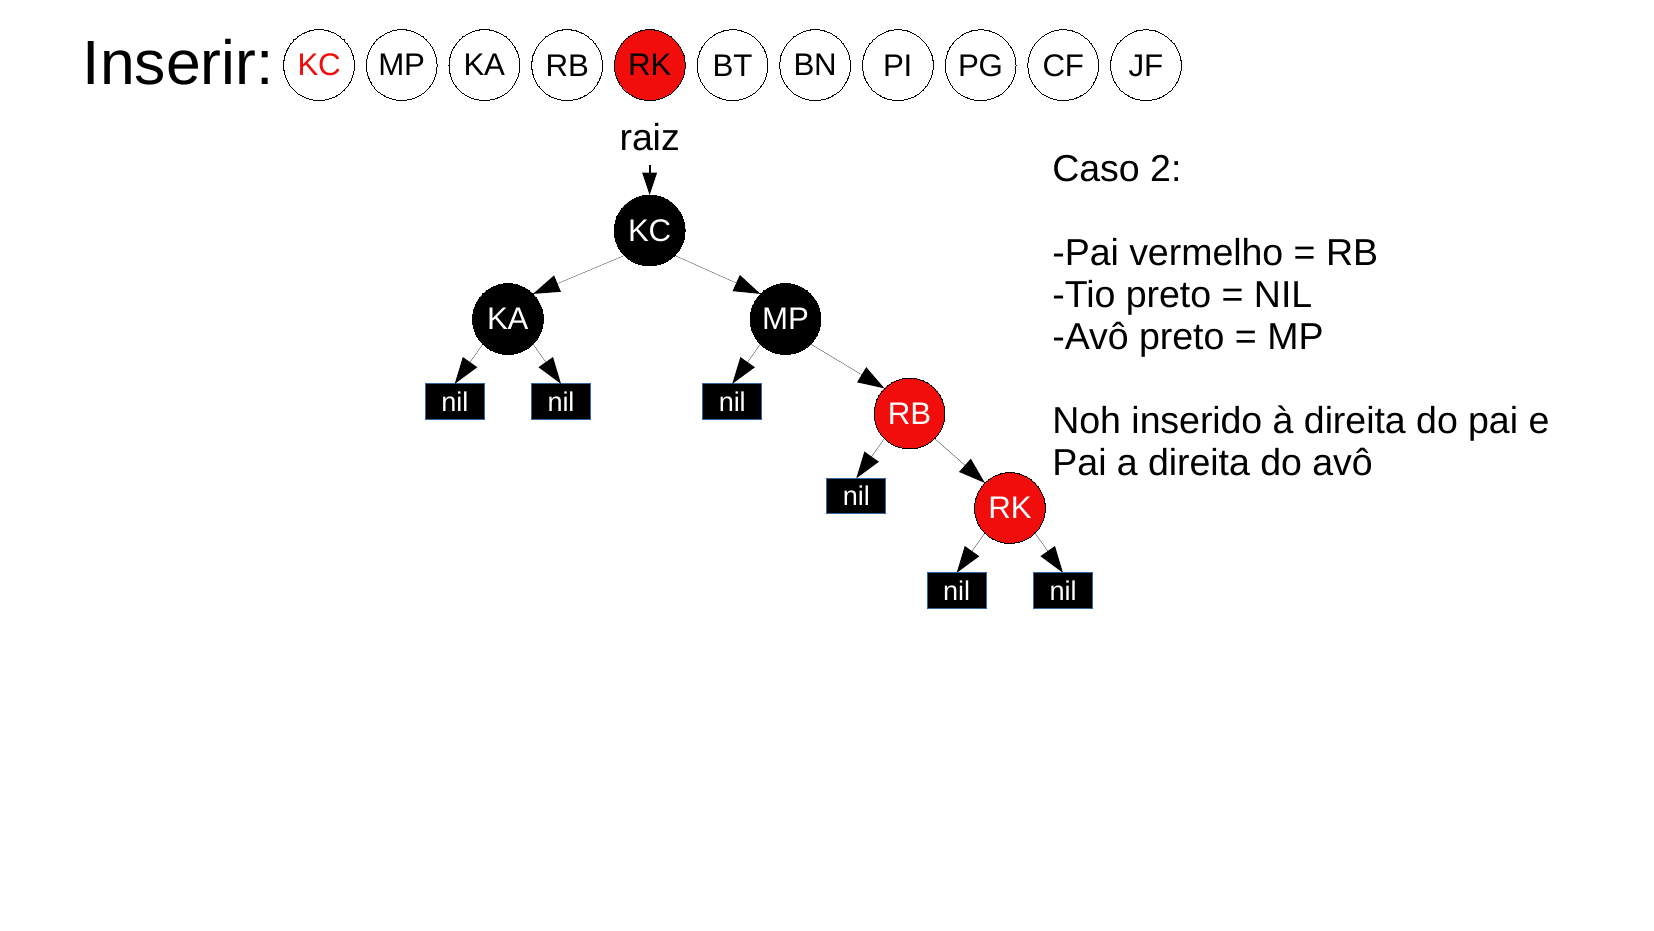

# Inserir:
KC
KC
MP
LAT
KA
LAT
RK
BN
RB
BT
PI
CF
PG
JF
raiz
Caso 2:
-Pai vermelho = RB
-Tio preto = NIL
-Avô preto = MP
Noh inserido à direita do pai e
Pai a direita do avô
KC
KA
MP
RB
RB
nil
nil
nil
RK
nil
nil
nil
nil